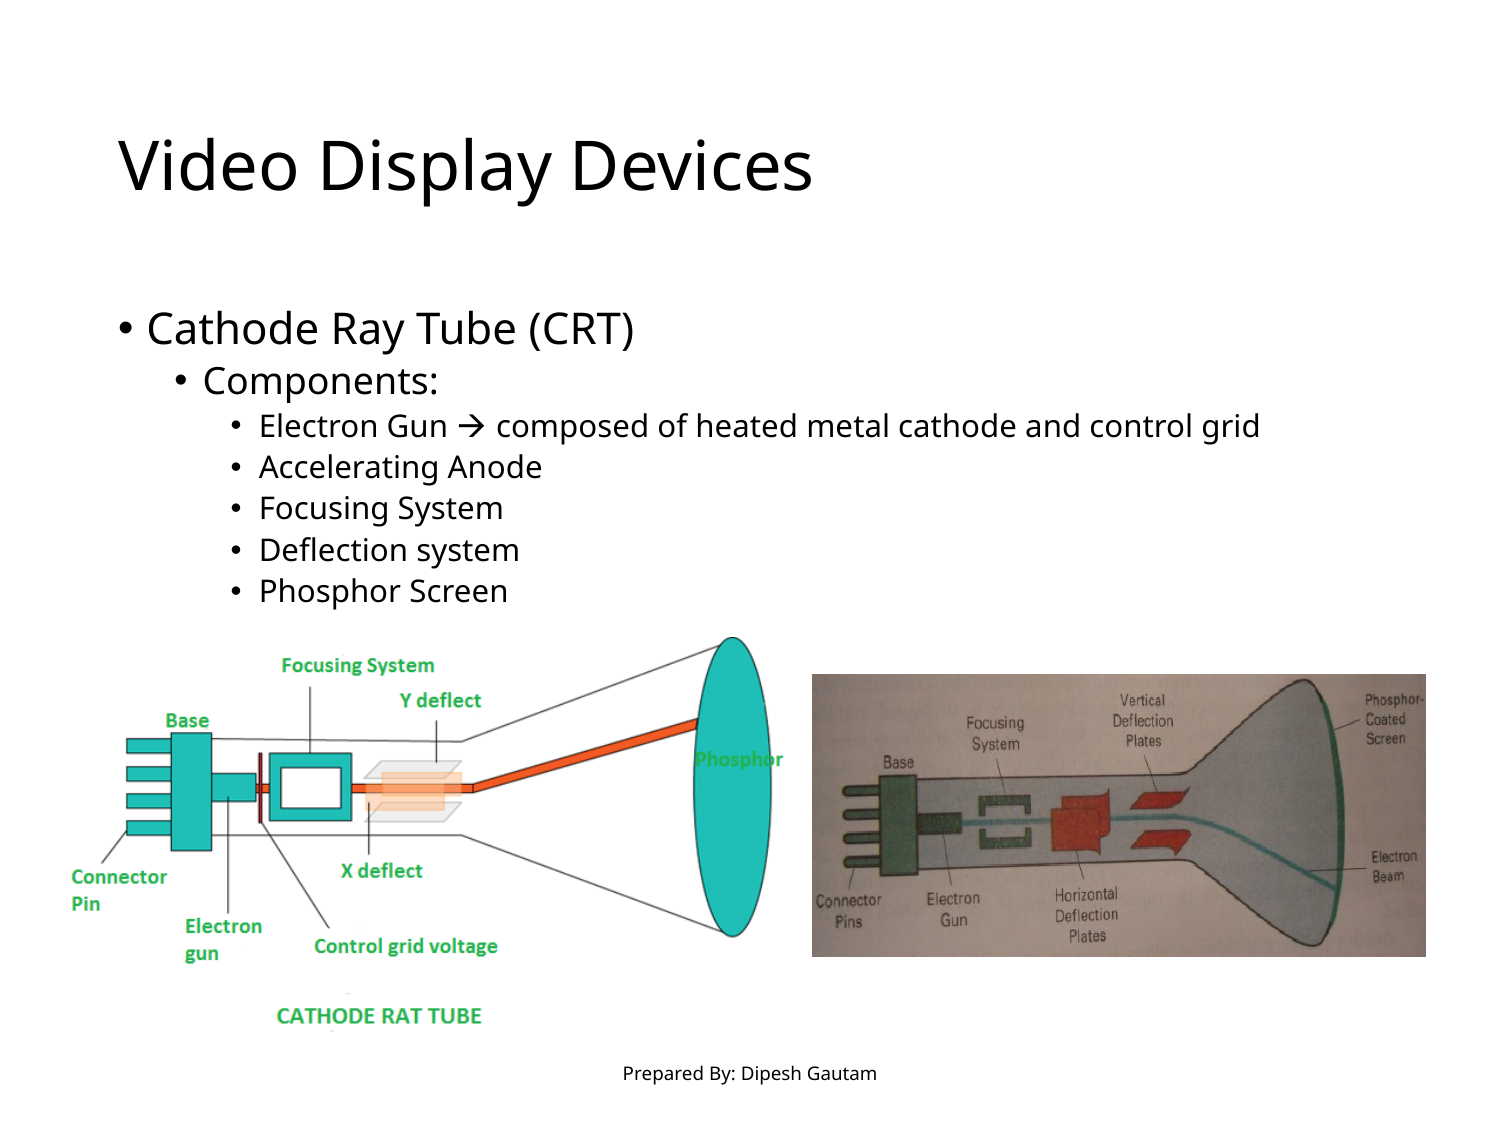

# Video Display Devices
Cathode Ray Tube (CRT)
Components:
Electron Gun  composed of heated metal cathode and control grid
Accelerating Anode
Focusing System
Deflection system
Phosphor Screen
Prepared By: Dipesh Gautam